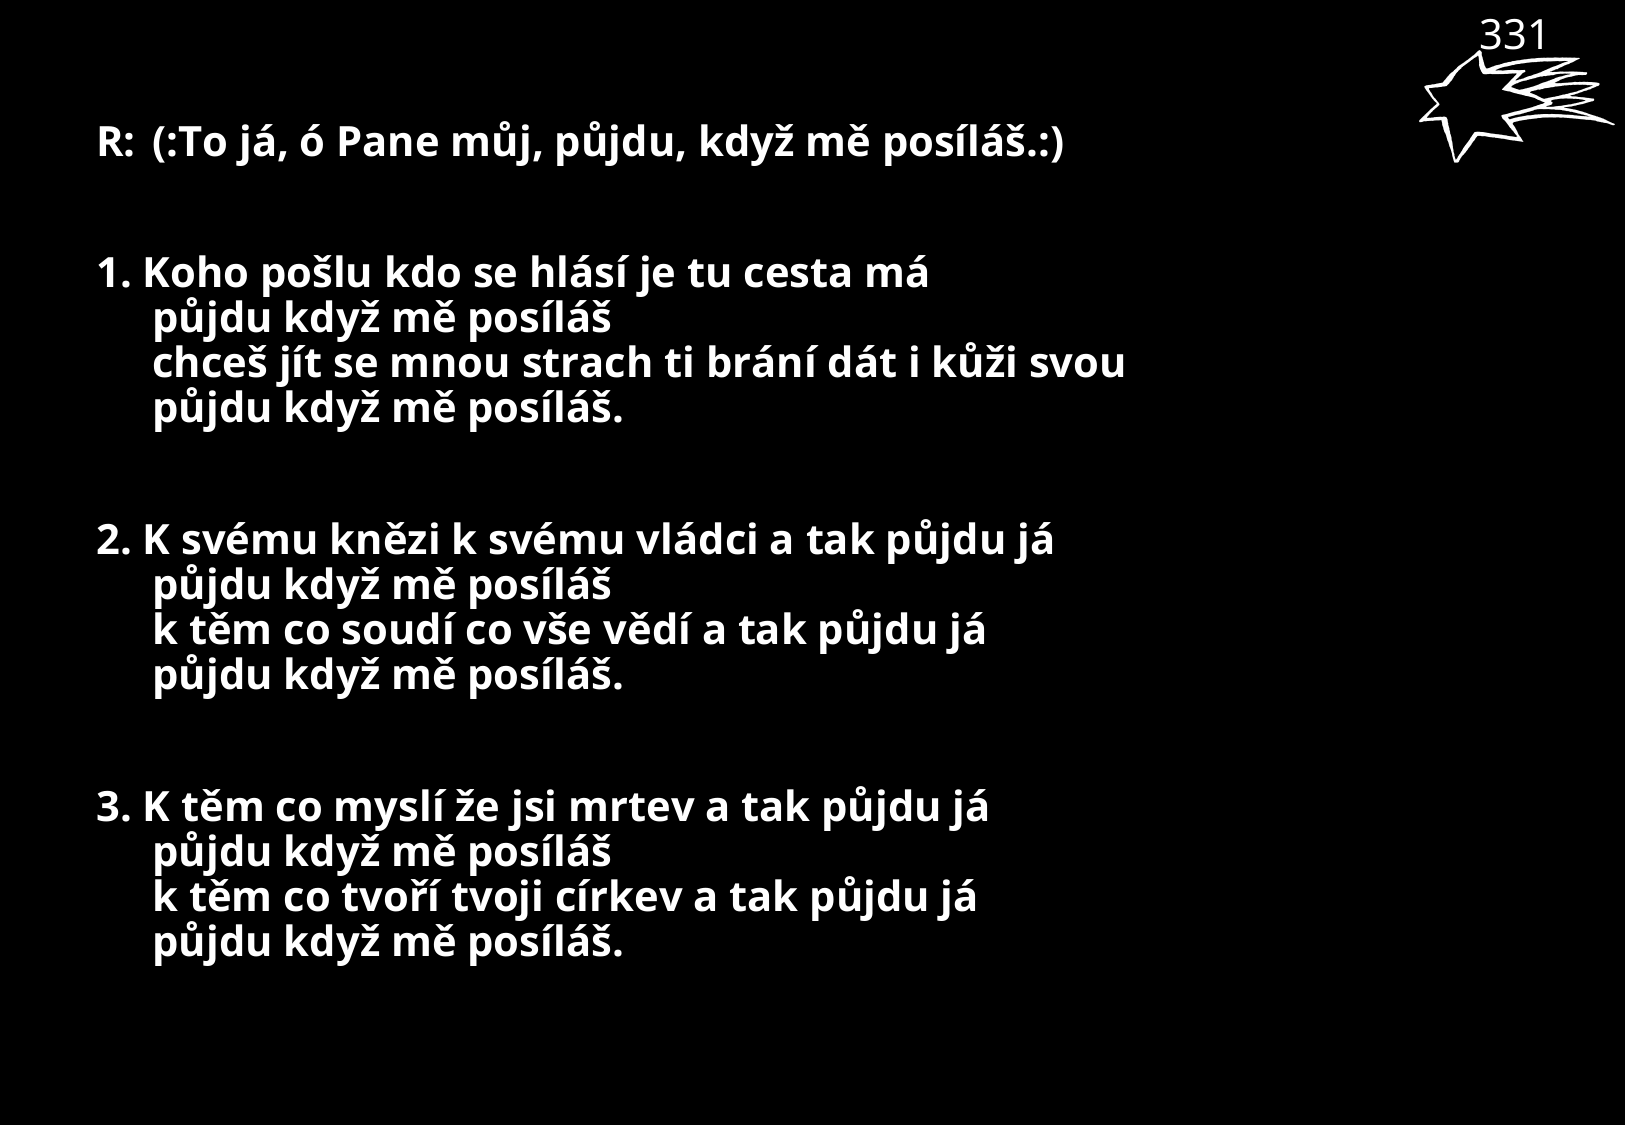

331
# R: 	(:To já, ó Pane můj, půjdu, když mě posíláš.:)
1. Koho pošlu kdo se hlásí je tu cesta má
půjdu když mě posíláš
chceš jít se mnou strach ti brání dát i kůži svou
půjdu když mě posíláš.
2. K svému knězi k svému vládci a tak půjdu já
půjdu když mě posíláš
k těm co soudí co vše vědí a tak půjdu já
půjdu když mě posíláš.
3. K těm co myslí že jsi mrtev a tak půjdu já
půjdu když mě posíláš
k těm co tvoří tvoji církev a tak půjdu já
půjdu když mě posíláš.